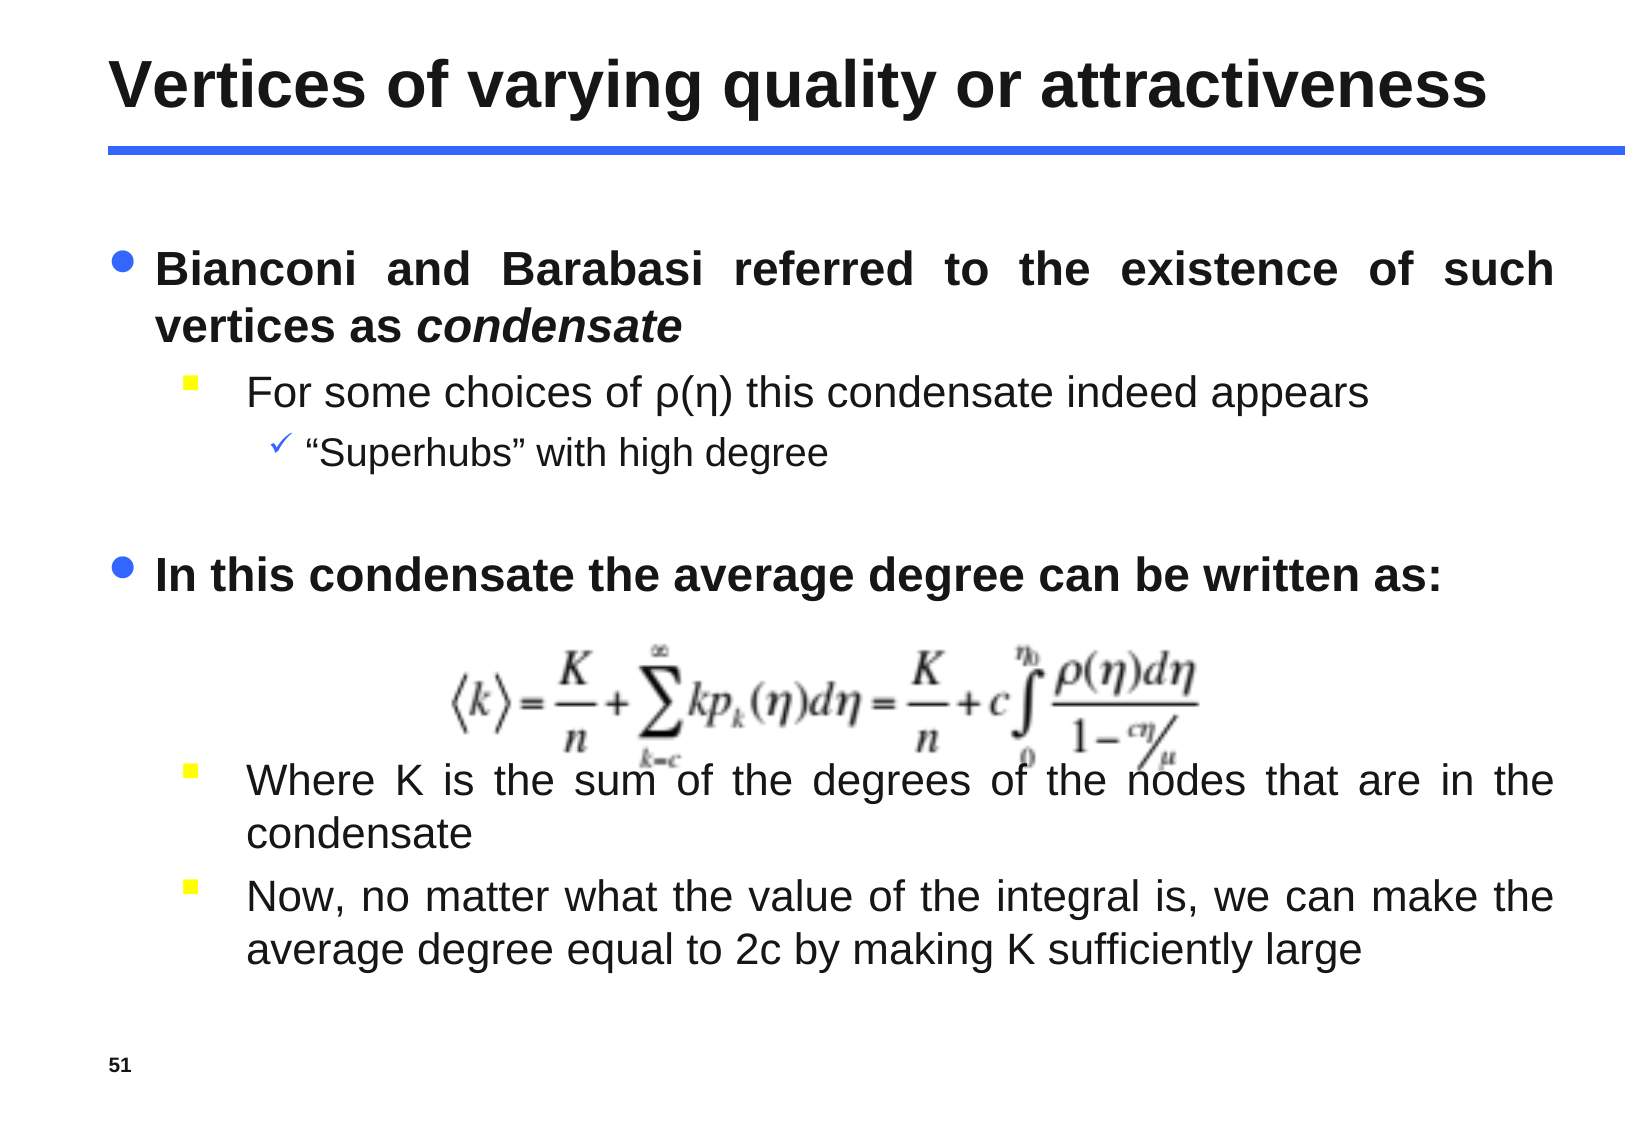

# Vertices of varying quality or attractiveness
Bianconi and Barabasi referred to the existence of such vertices as condensate
For some choices of ρ(η) this condensate indeed appears
“Superhubs” with high degree
In this condensate the average degree can be written as:
Where K is the sum of the degrees of the nodes that are in the condensate
Now, no matter what the value of the integral is, we can make the average degree equal to 2c by making K sufficiently large